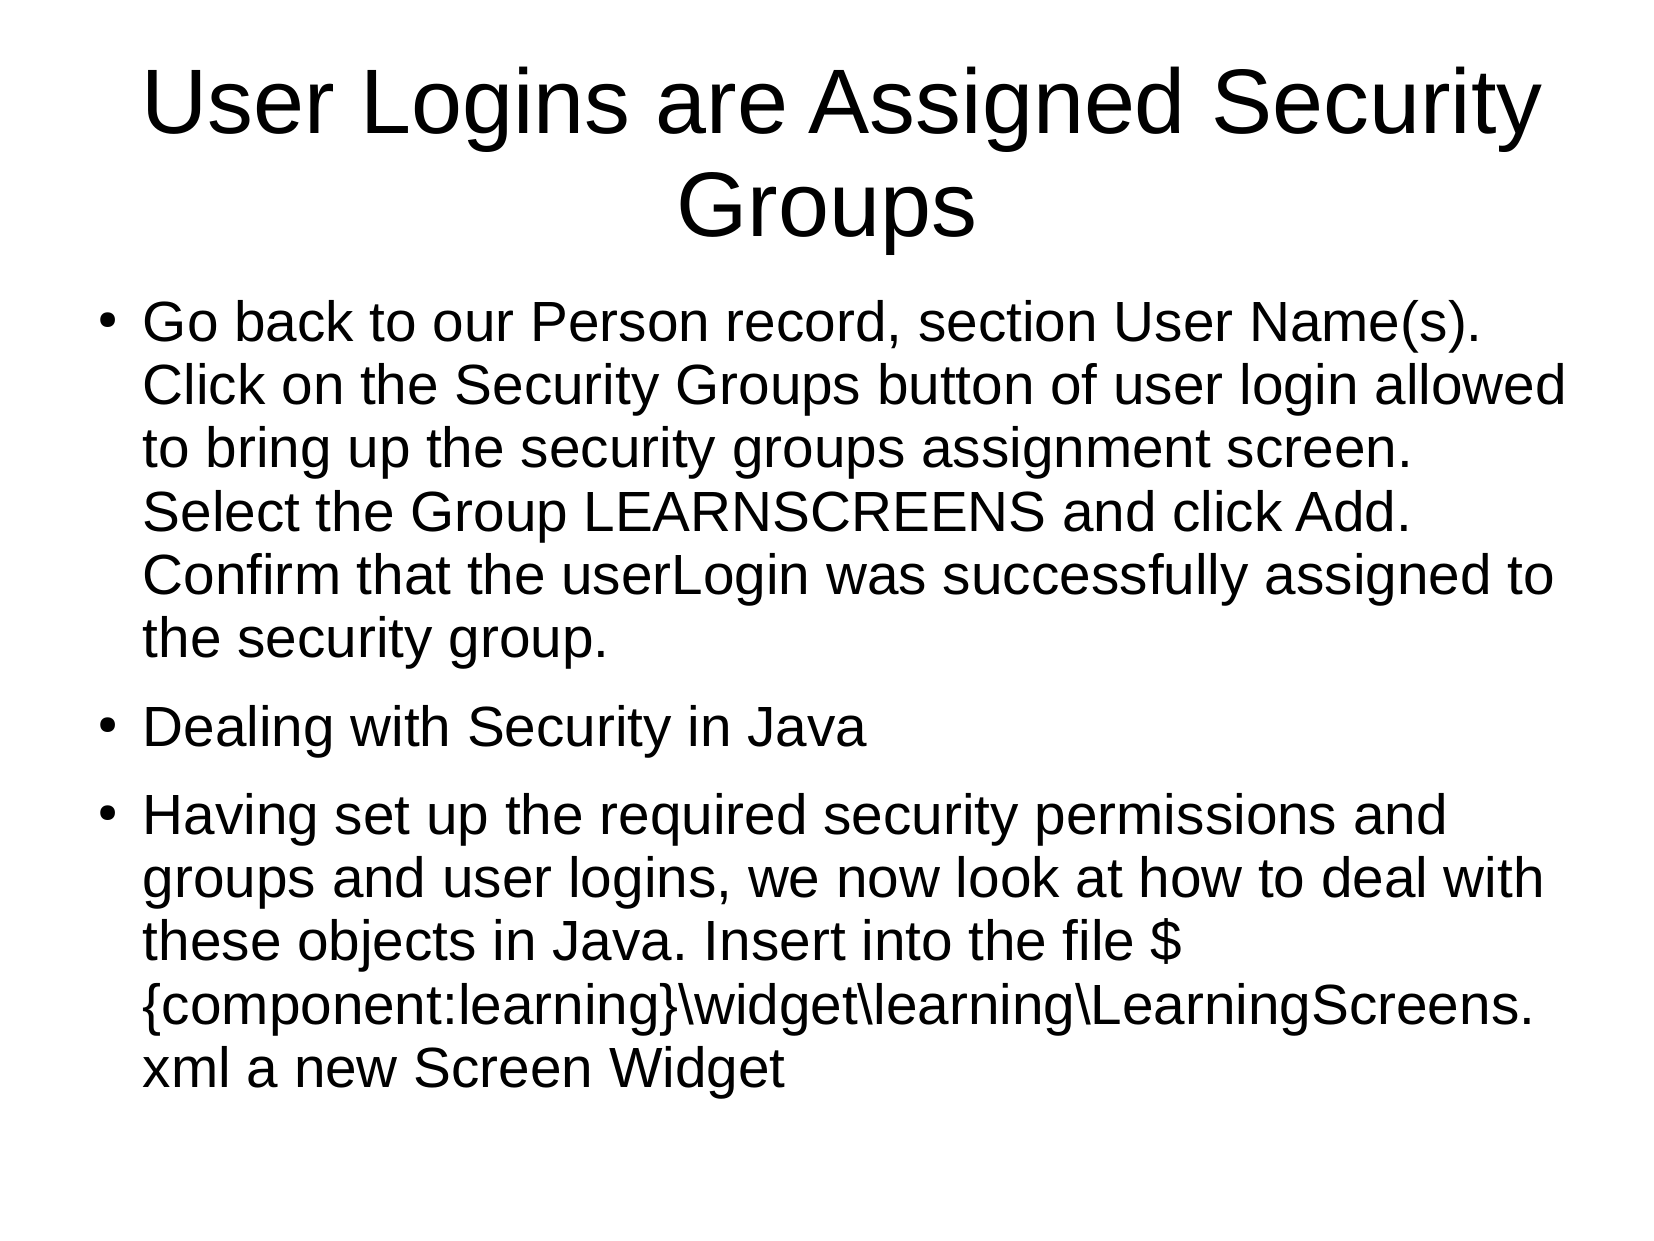

# User Logins are Assigned Security Groups
Go back to our Person record, section User Name(s). Click on the Security Groups button of user login allowed to bring up the security groups assignment screen. Select the Group LEARNSCREENS and click Add. Confirm that the userLogin was successfully assigned to the security group.
Dealing with Security in Java
Having set up the required security permissions and groups and user logins, we now look at how to deal with these objects in Java. Insert into the file ${component:learning}\widget\learning\LearningScreens. xml a new Screen Widget